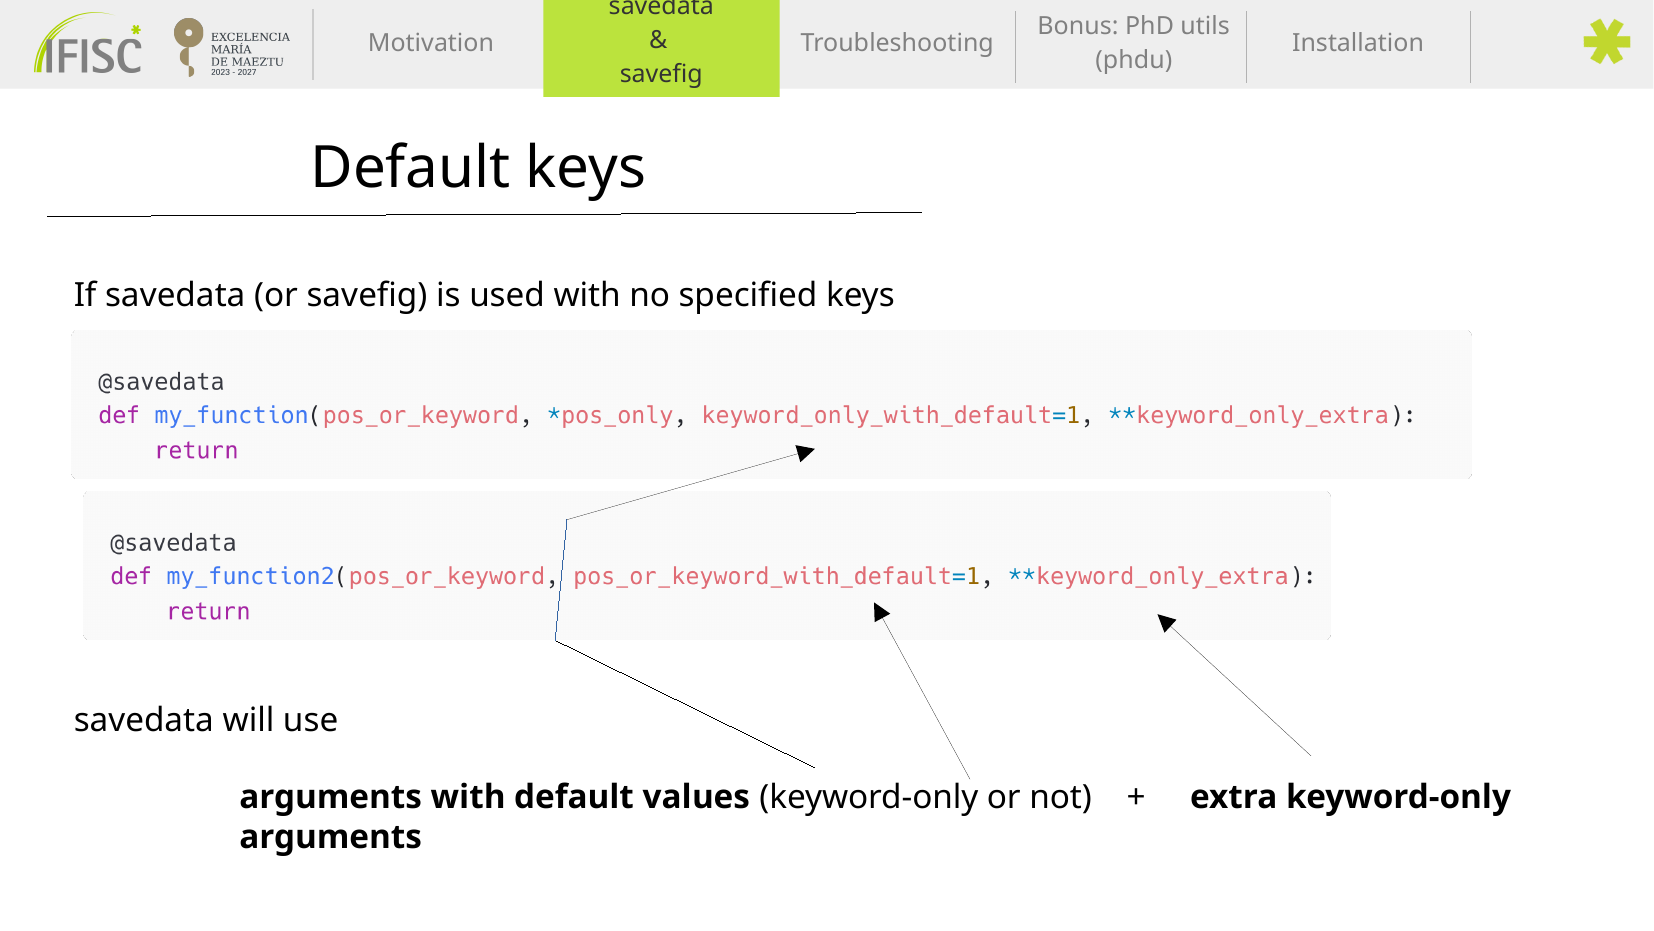

Troubleshooting
savedata
&
savefig
Motivation
Bonus: PhD utils (phdu)
Installation
Default keys
If savedata (or savefig) is used with no specified keys
savedata will use
arguments with default values (keyword-only or not) + extra keyword-only arguments